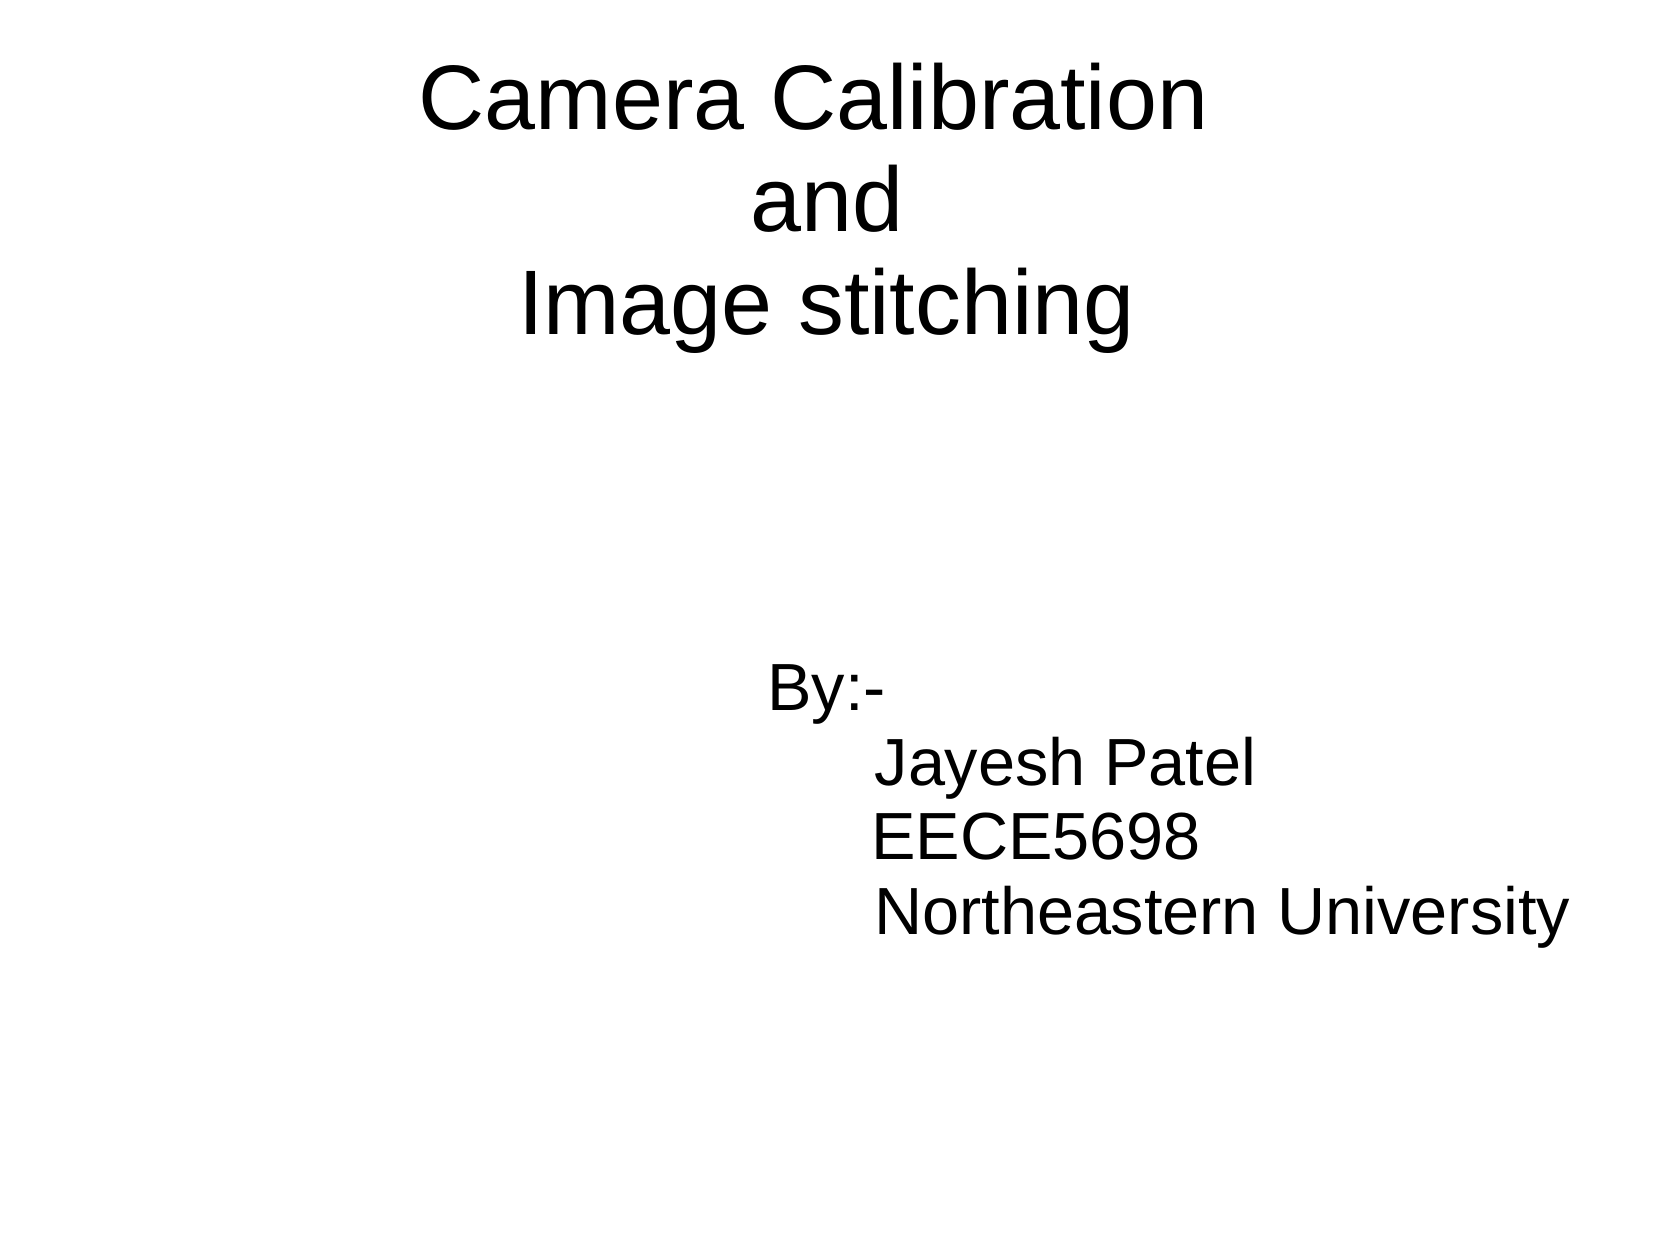

# Camera Calibration and Image stitching
By:-
Jayesh Patel
EECE5698
 Northeastern University